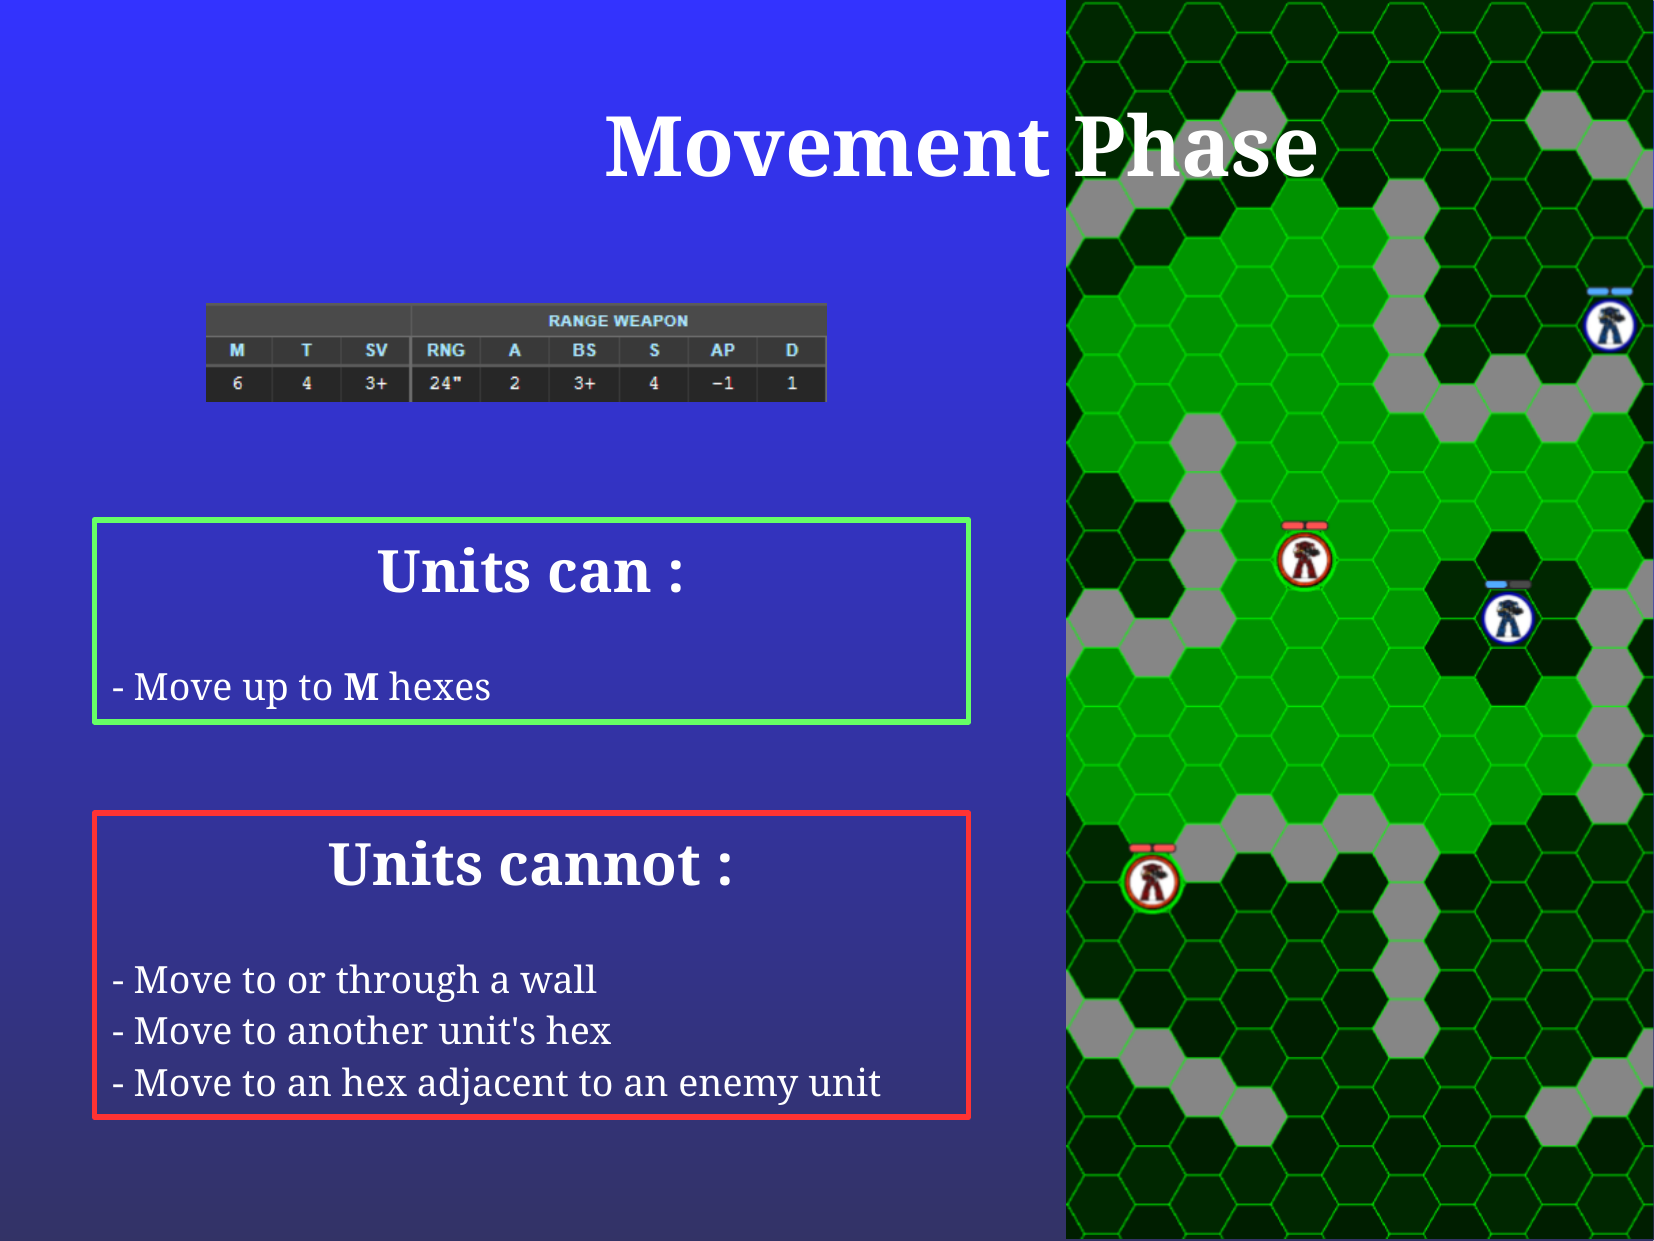

Movement Phase
Units can :
- Move up to M hexes
Units cannot :
- Move to or through a wall
- Move to another unit's hex
- Move to an hex adjacent to an enemy unit